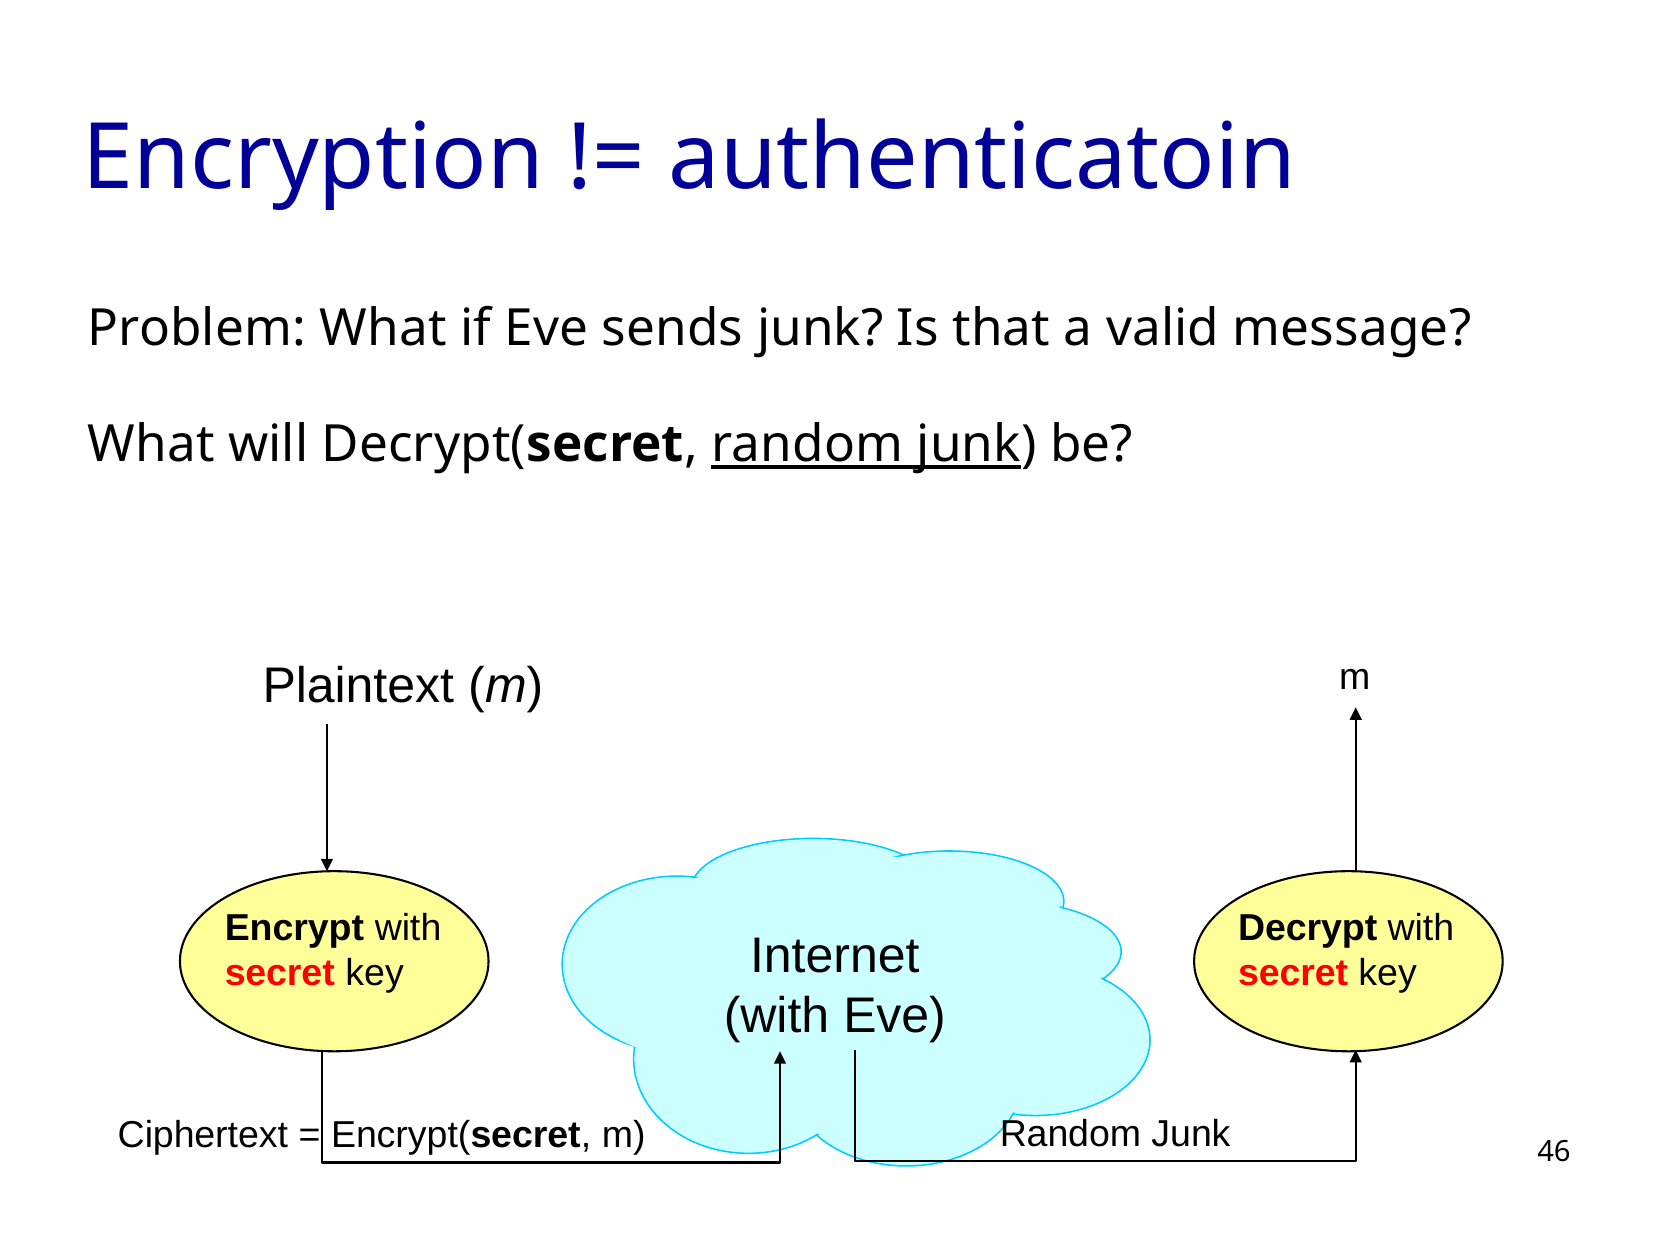

# Encryption != authenticatoin
Problem: What if Eve sends junk? Is that a valid message?
What will Decrypt(secret, random junk) be?
 m
Plaintext (m)
Encrypt with
secret key
Decrypt with
secret key
Internet
(with Eve)
Random Junk
Ciphertext = Encrypt(secret, m)
46